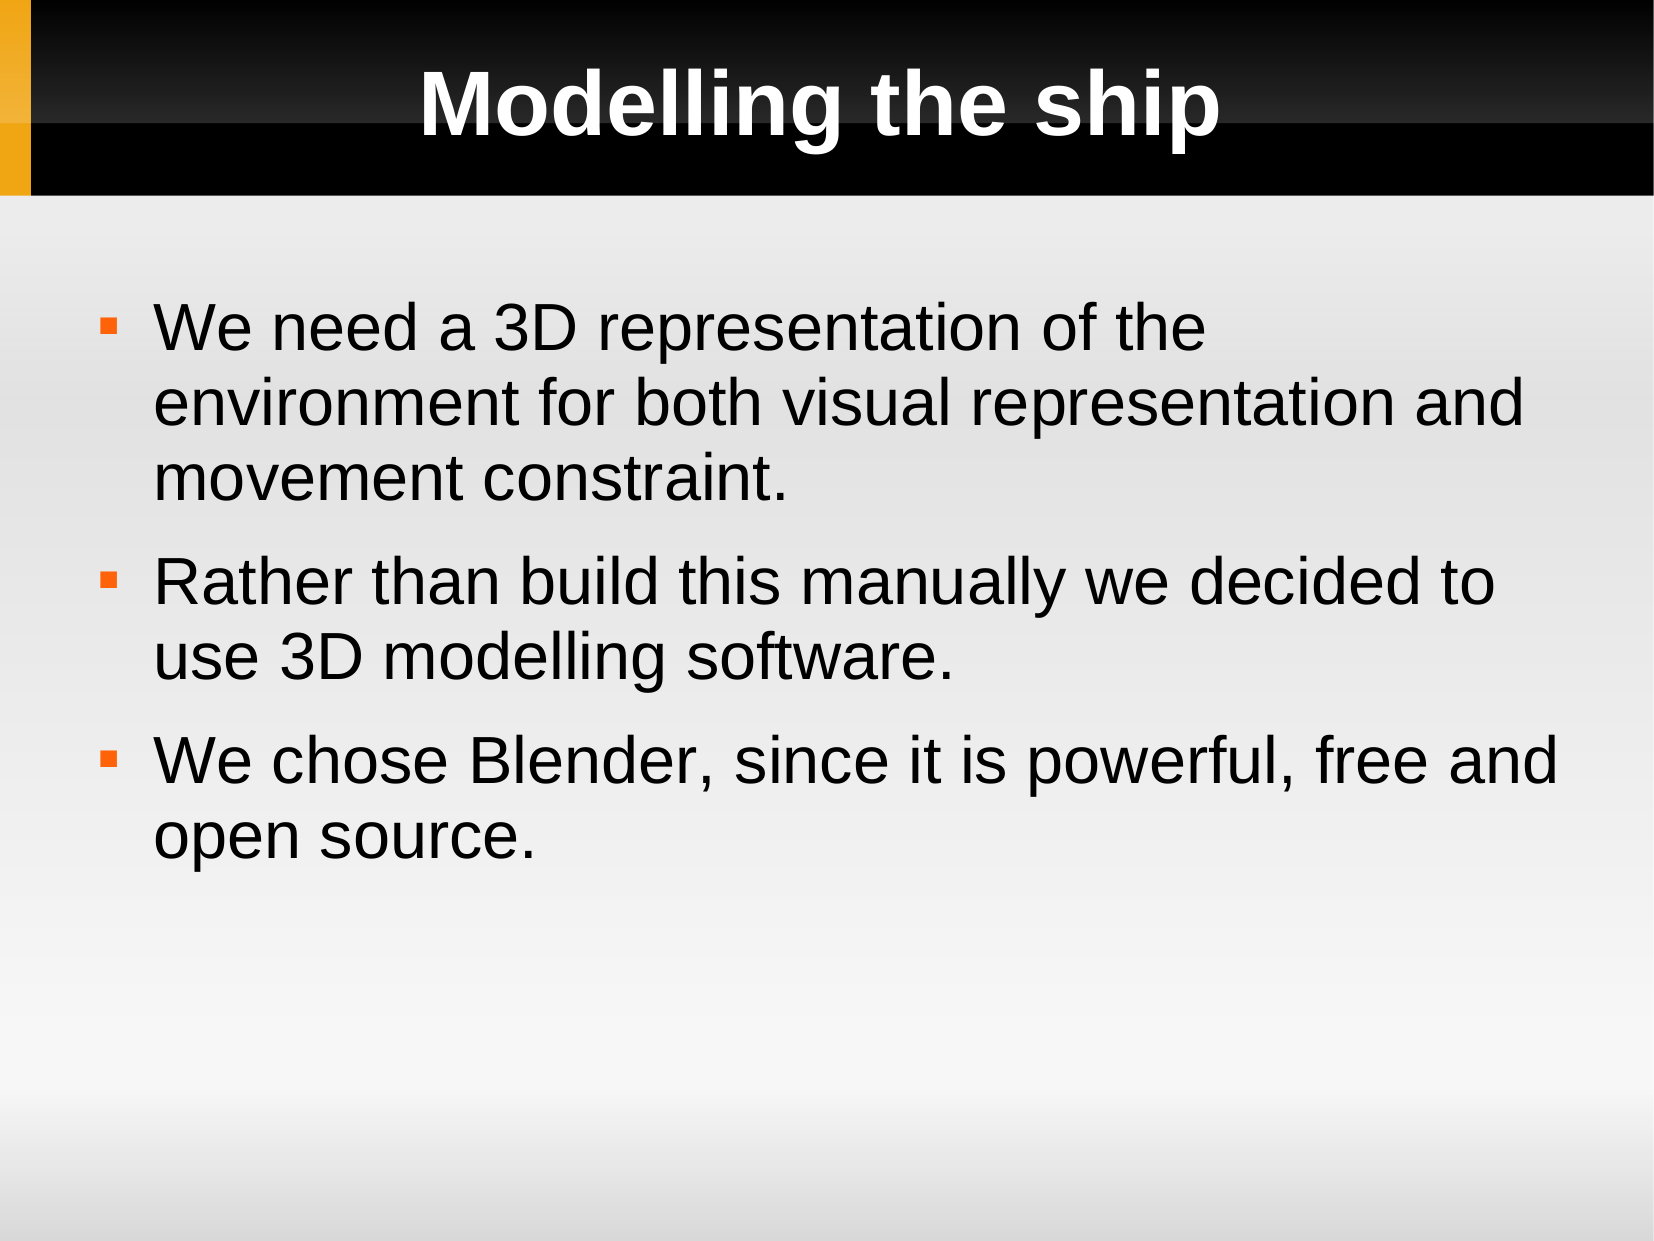

# Modelling the ship
We need a 3D representation of the environment for both visual representation and movement constraint.
Rather than build this manually we decided to use 3D modelling software.
We chose Blender, since it is powerful, free and open source.